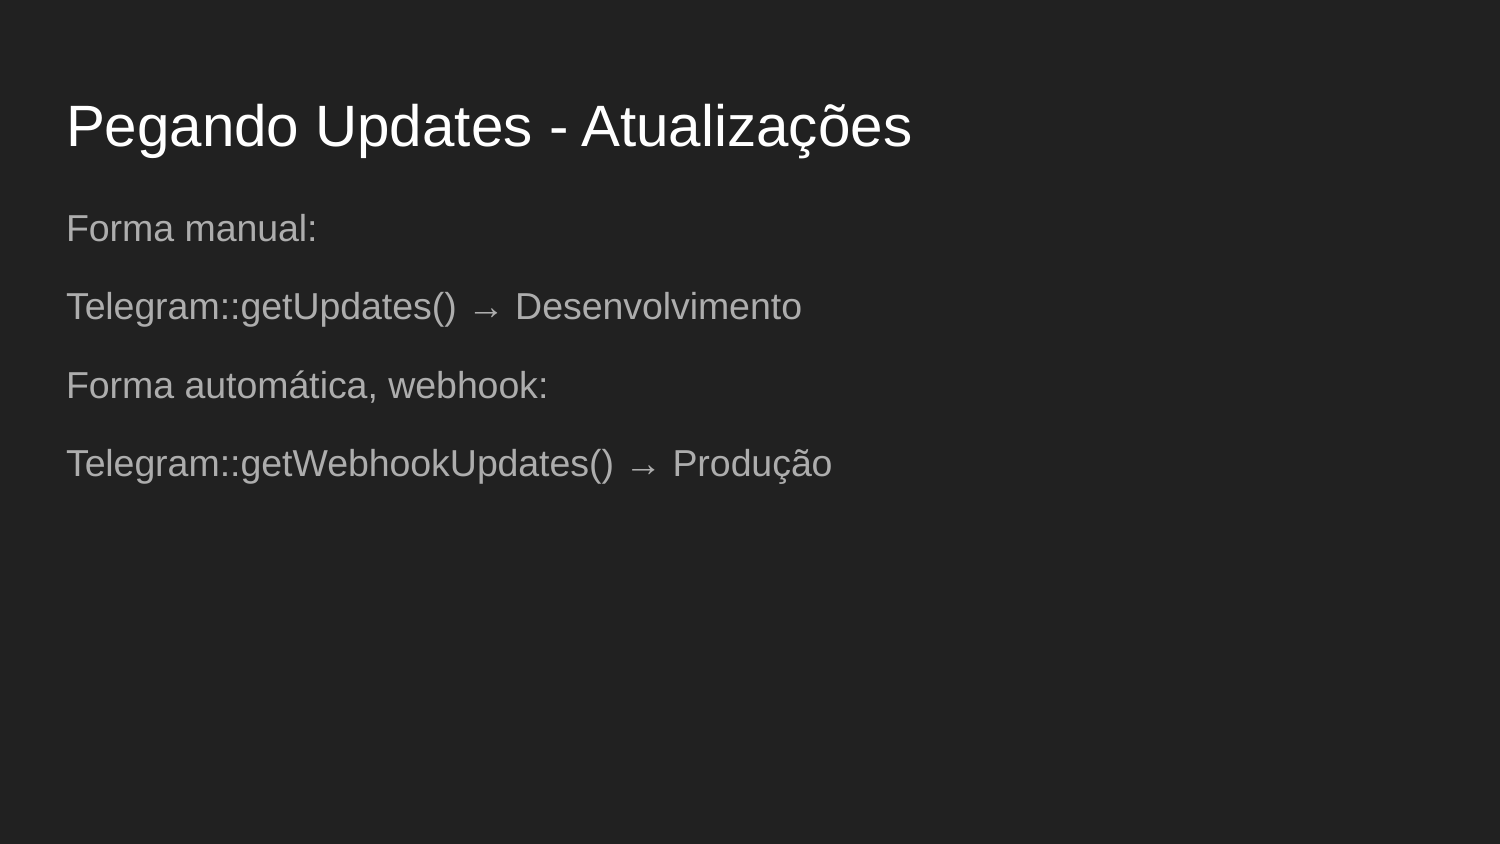

# Pegando Updates - Atualizações
Forma manual:
Telegram::getUpdates() → Desenvolvimento
Forma automática, webhook:
Telegram::getWebhookUpdates() → Produção